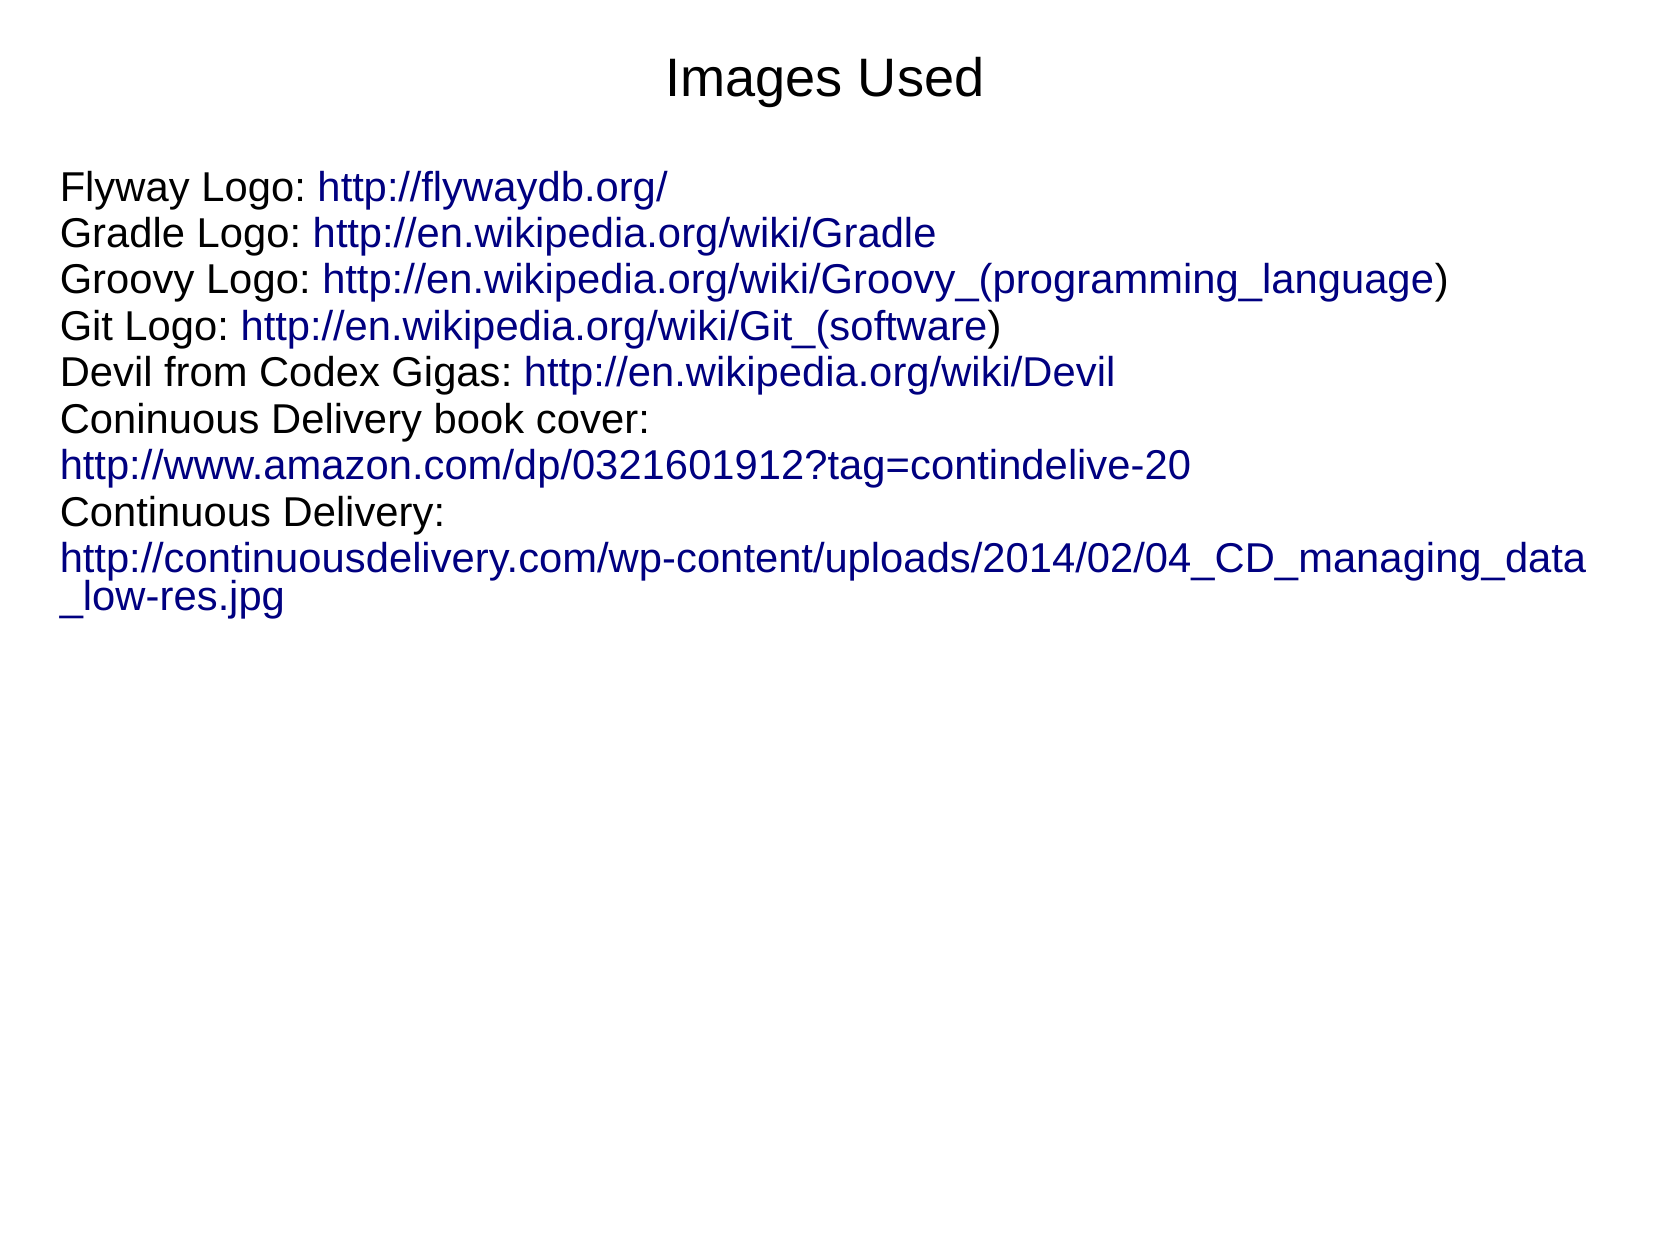

Images Used
Flyway Logo: http://flywaydb.org/
Gradle Logo: http://en.wikipedia.org/wiki/Gradle
Groovy Logo: http://en.wikipedia.org/wiki/Groovy_(programming_language)
Git Logo: http://en.wikipedia.org/wiki/Git_(software)
Devil from Codex Gigas: http://en.wikipedia.org/wiki/Devil
Coninuous Delivery book cover: http://www.amazon.com/dp/0321601912?tag=contindelive-20
Continuous Delivery: http://continuousdelivery.com/wp-content/uploads/2014/02/04_CD_managing_data_low-res.jpg